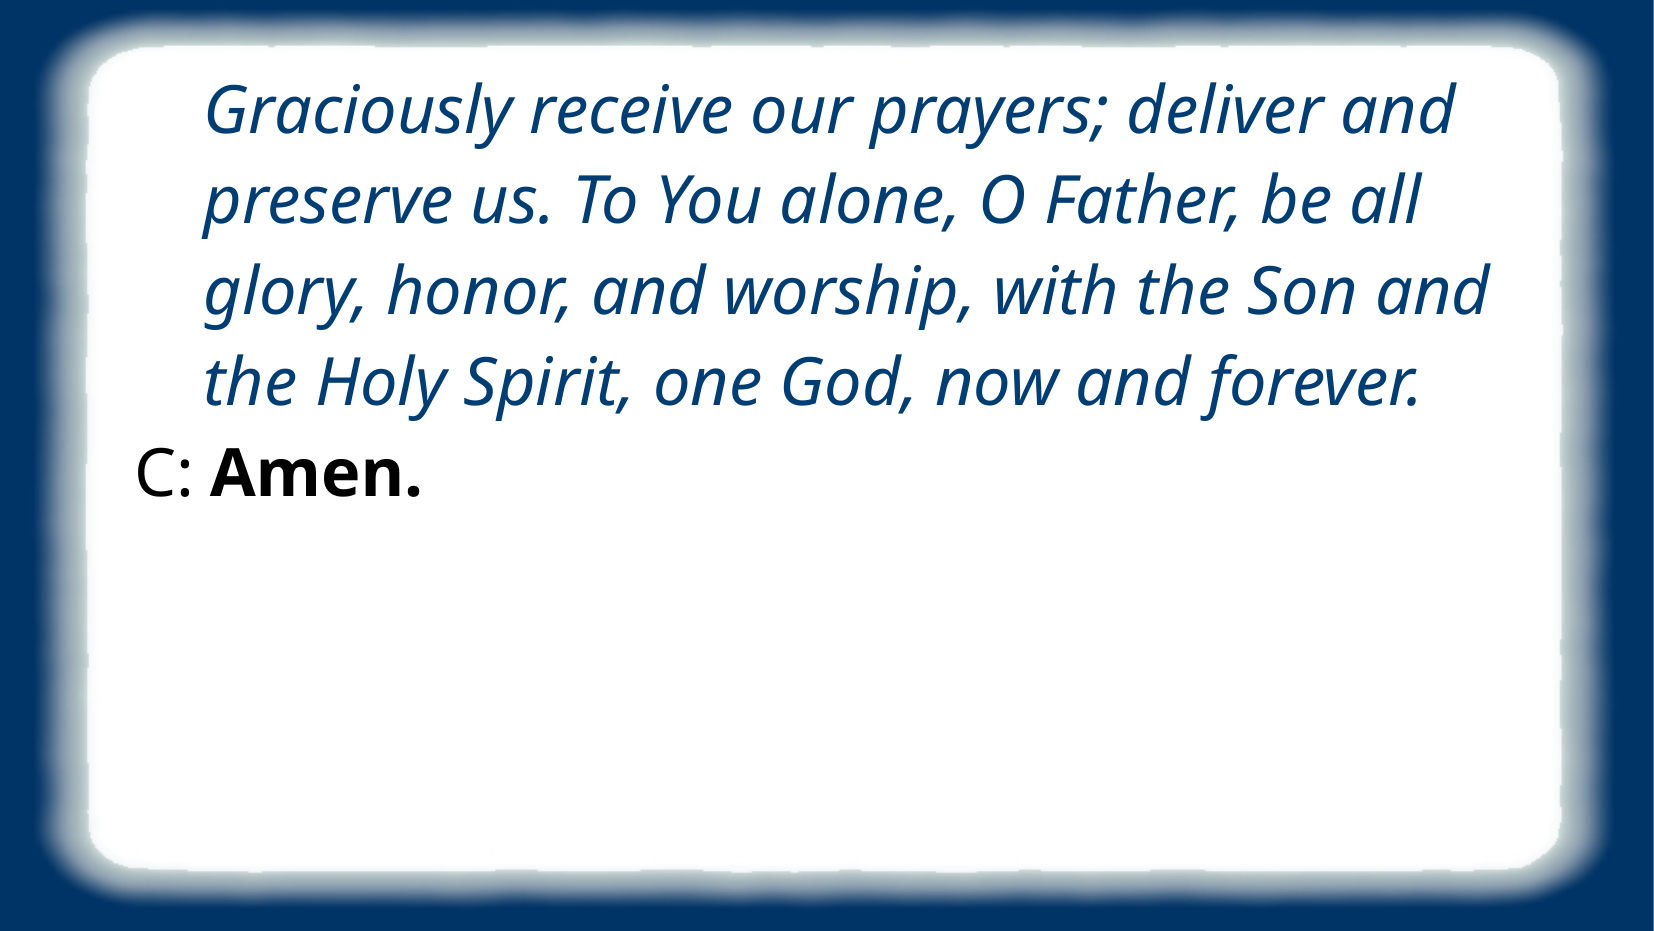

Graciously receive our prayers; deliver and
 preserve us. To You alone, O Father, be all
 glory, honor, and worship, with the Son and
 the Holy Spirit, one God, now and forever.
C:	Amen.